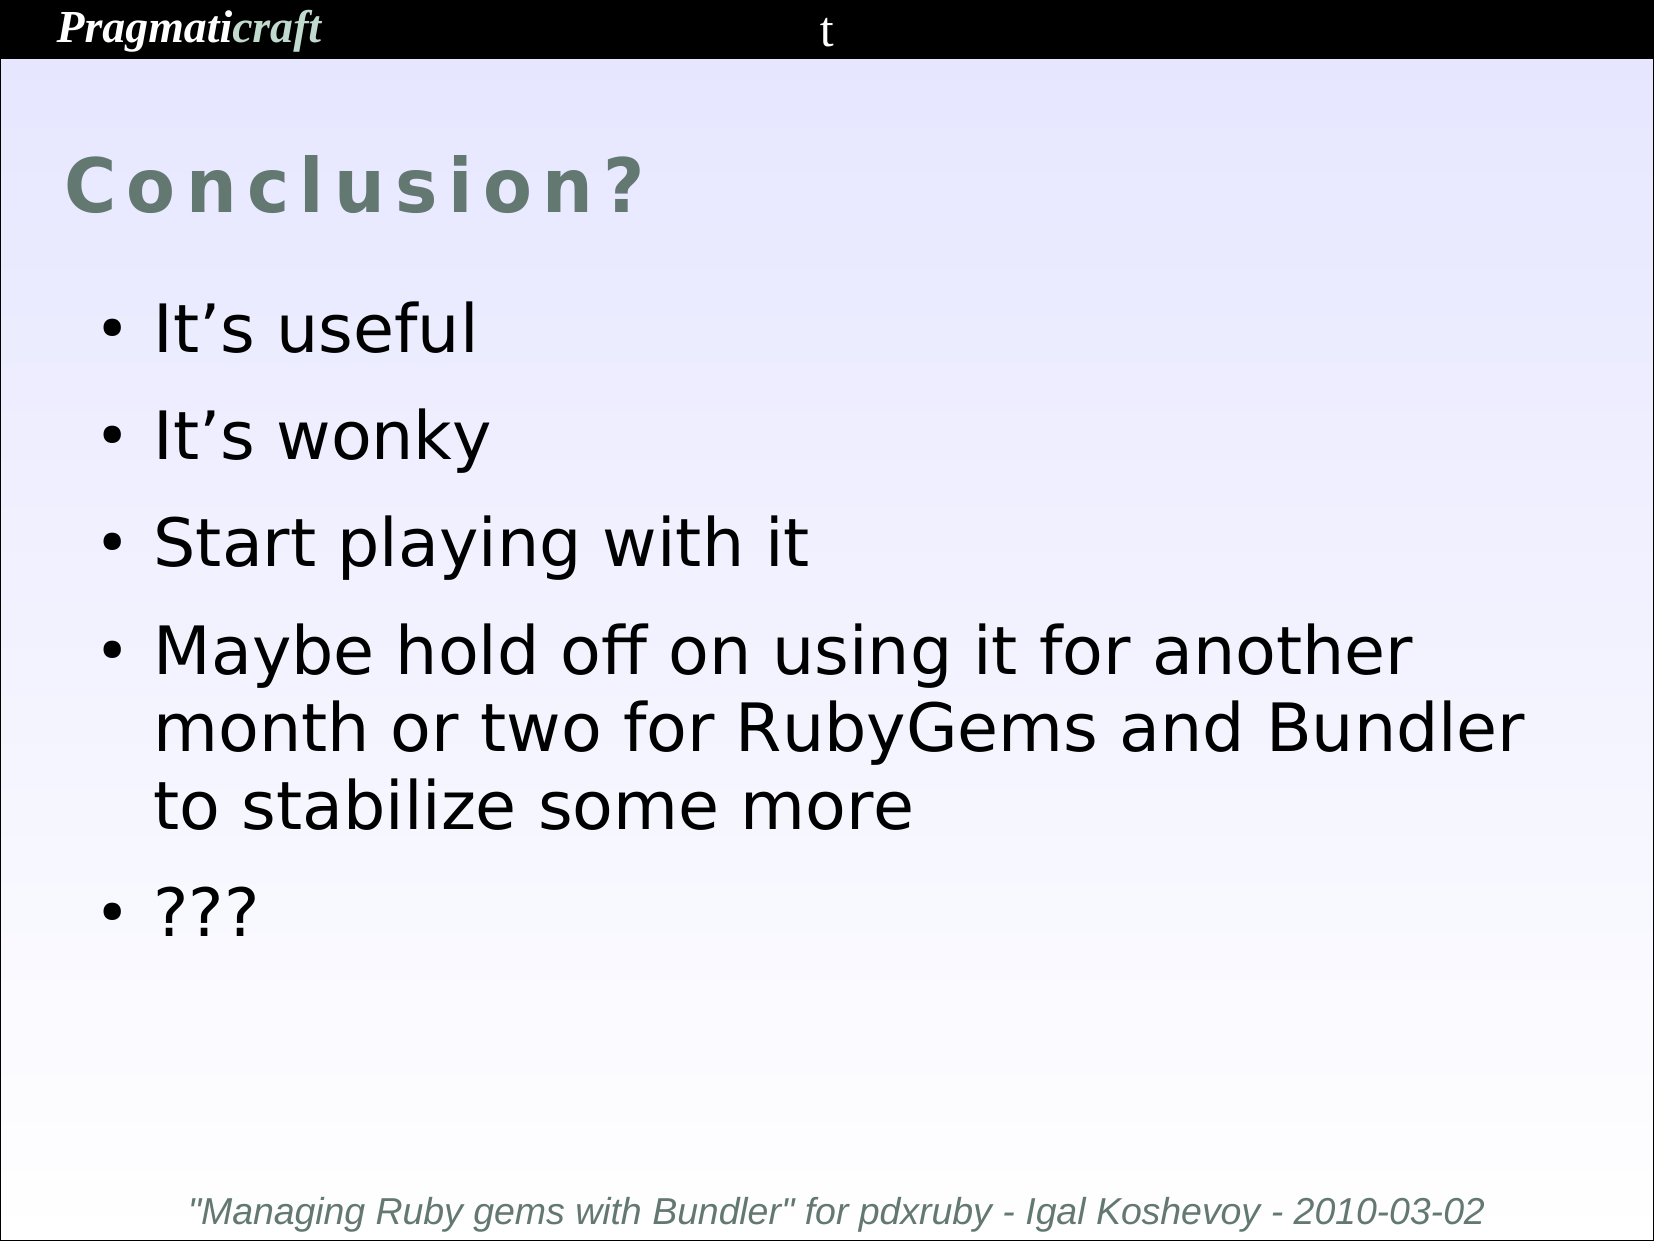

# Conclusion?
It’s useful
It’s wonky
Start playing with it
Maybe hold off on using it for another month or two for RubyGems and Bundler to stabilize some more
???